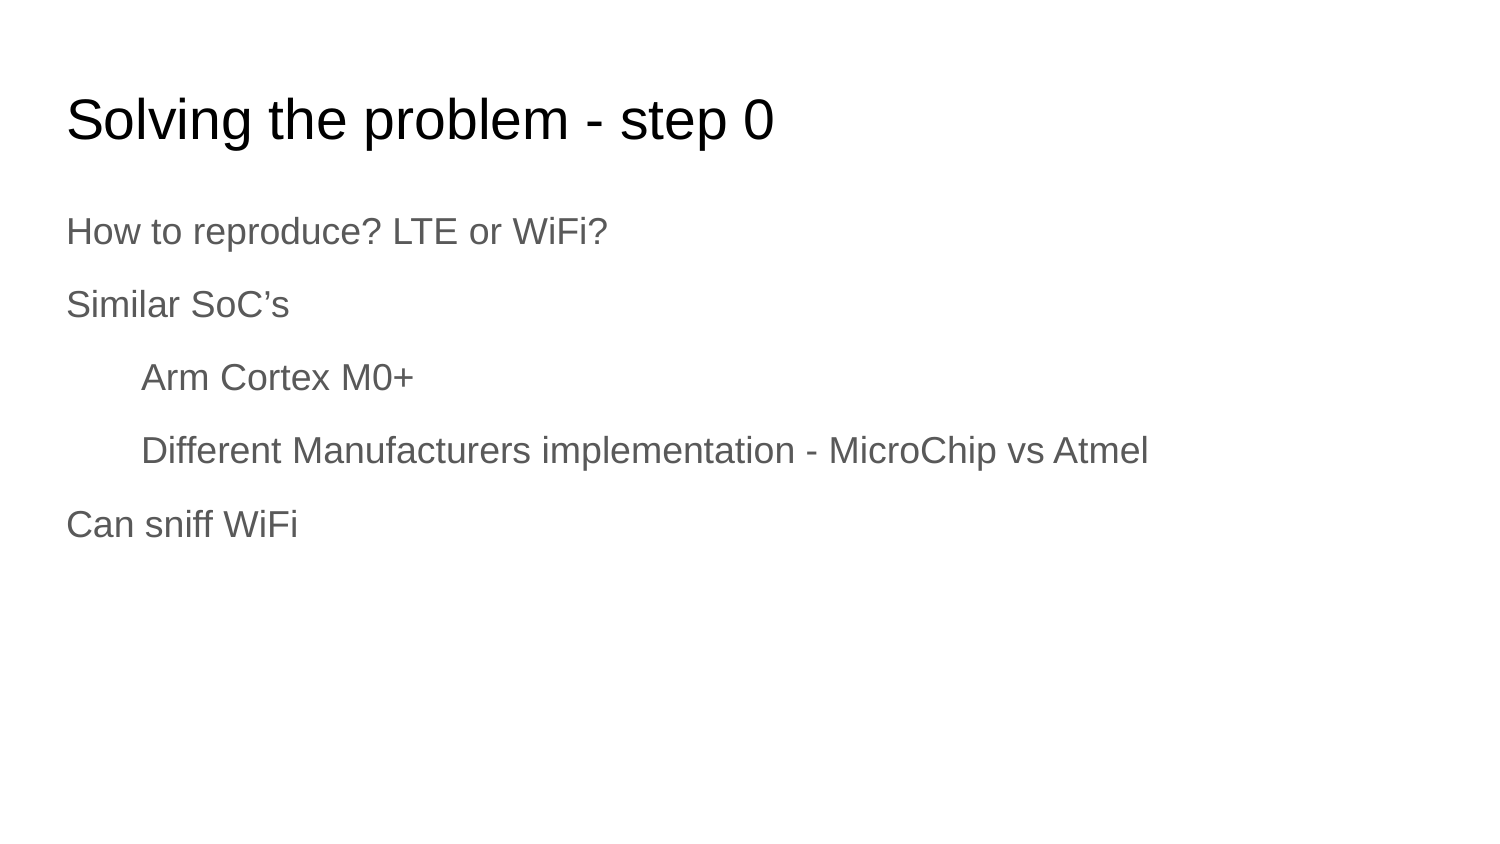

# Solving the problem - step 0
How to reproduce? LTE or WiFi?
Similar SoC’s
Arm Cortex M0+
Different Manufacturers implementation - MicroChip vs Atmel
Can sniff WiFi